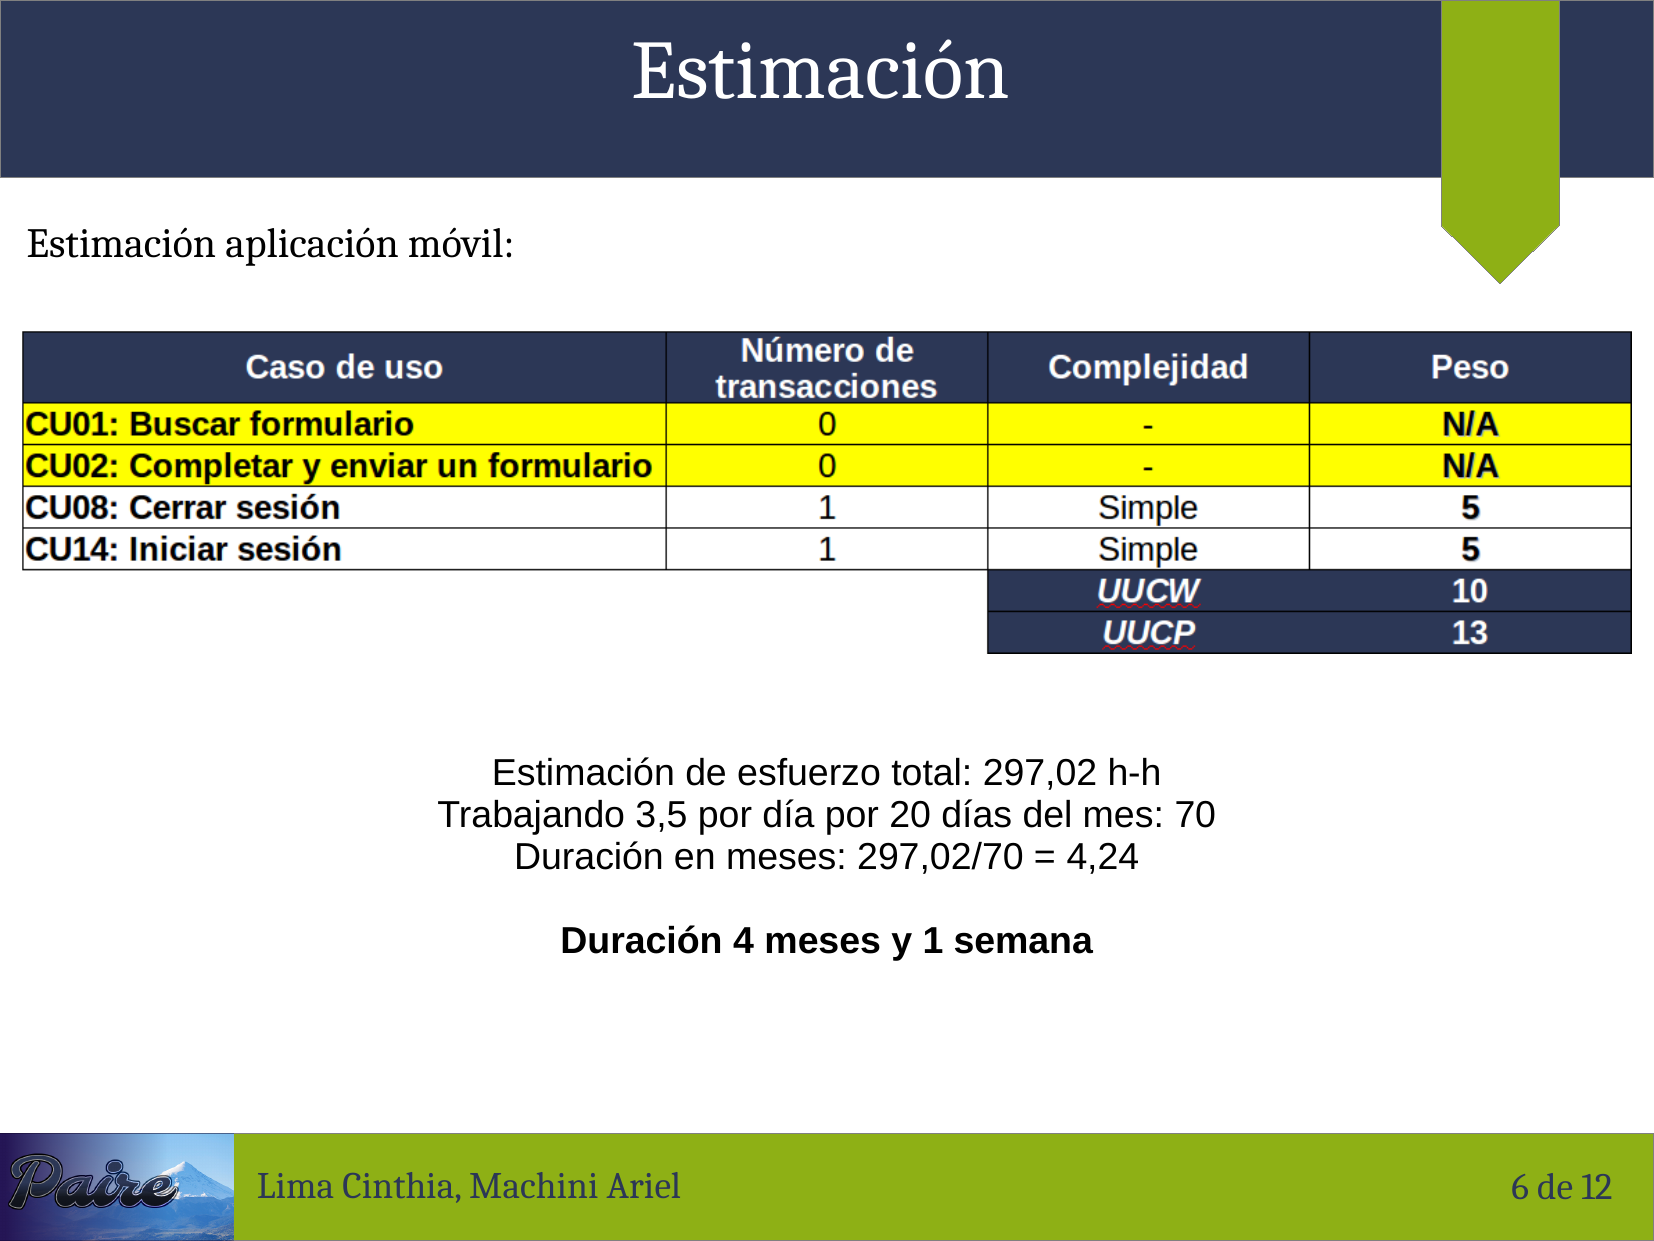

Estimación
Estimación aplicación móvil:
Estimación de esfuerzo total: 297,02 h-h
Trabajando 3,5 por día por 20 días del mes: 70
Duración en meses: 297,02/70 = 4,24
Duración 4 meses y 1 semana
Lima Cinthia, Machini Ariel
 de 12